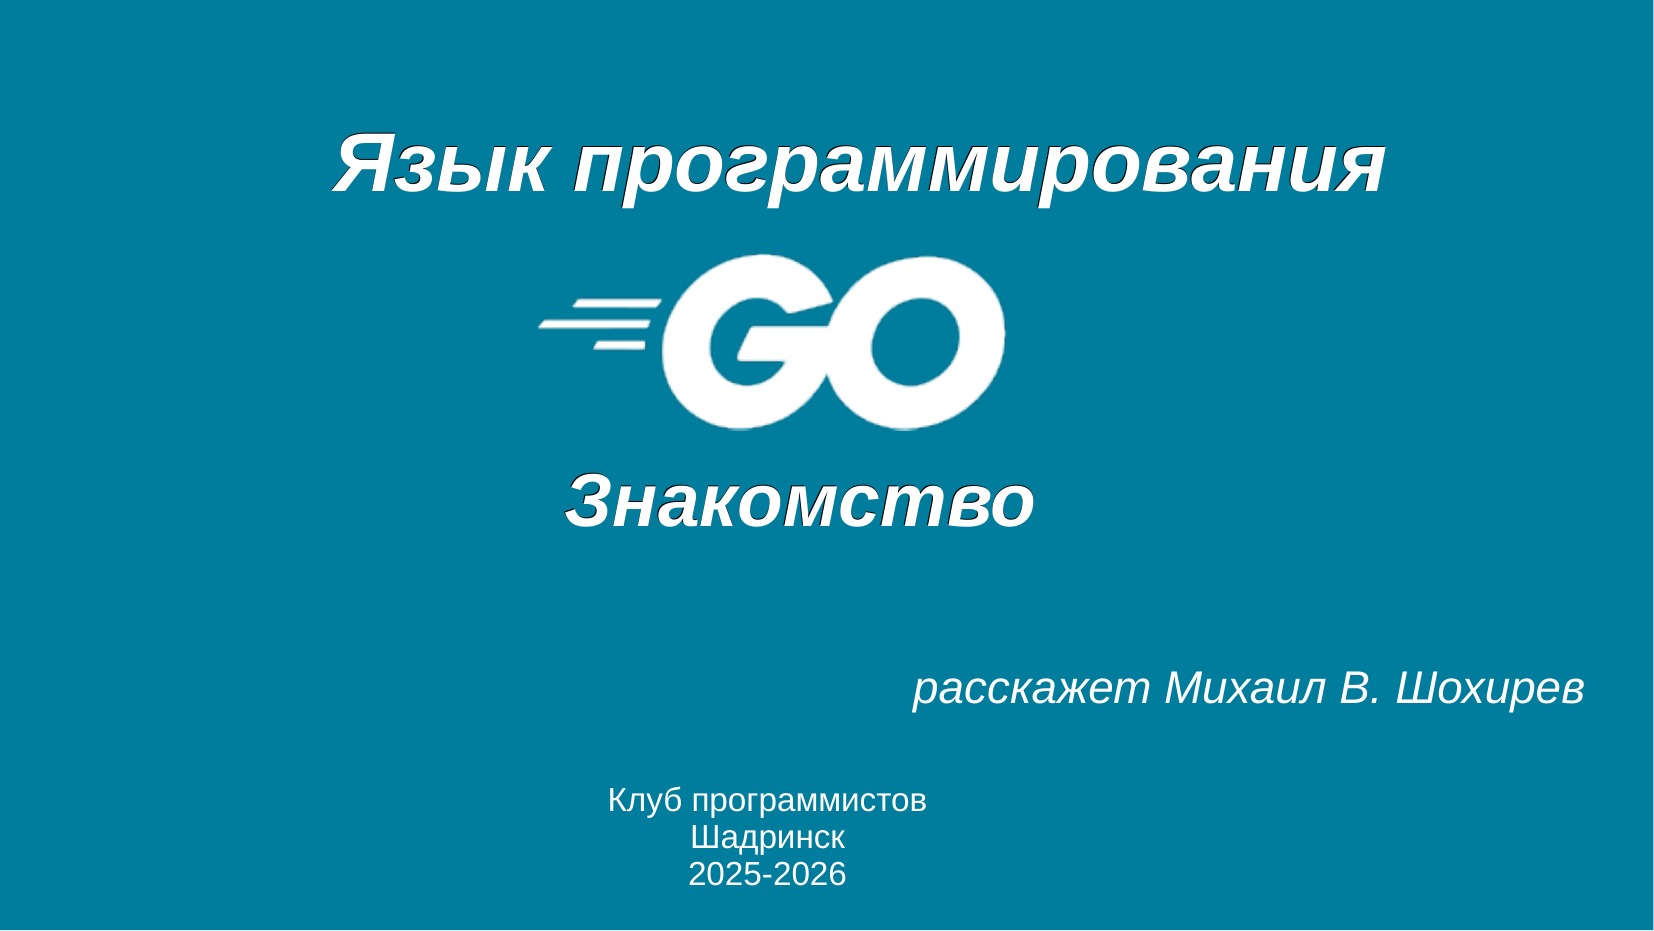

#
Язык программирования
Знакомство
расскажет Михаил В. Шохирев
Клуб программистов
Шадринск
2025-2026
Клуб программистов
Шадринск
2024
Клуб программистов
Шадринск
2024
Клуб программистов
Шадринск
2024